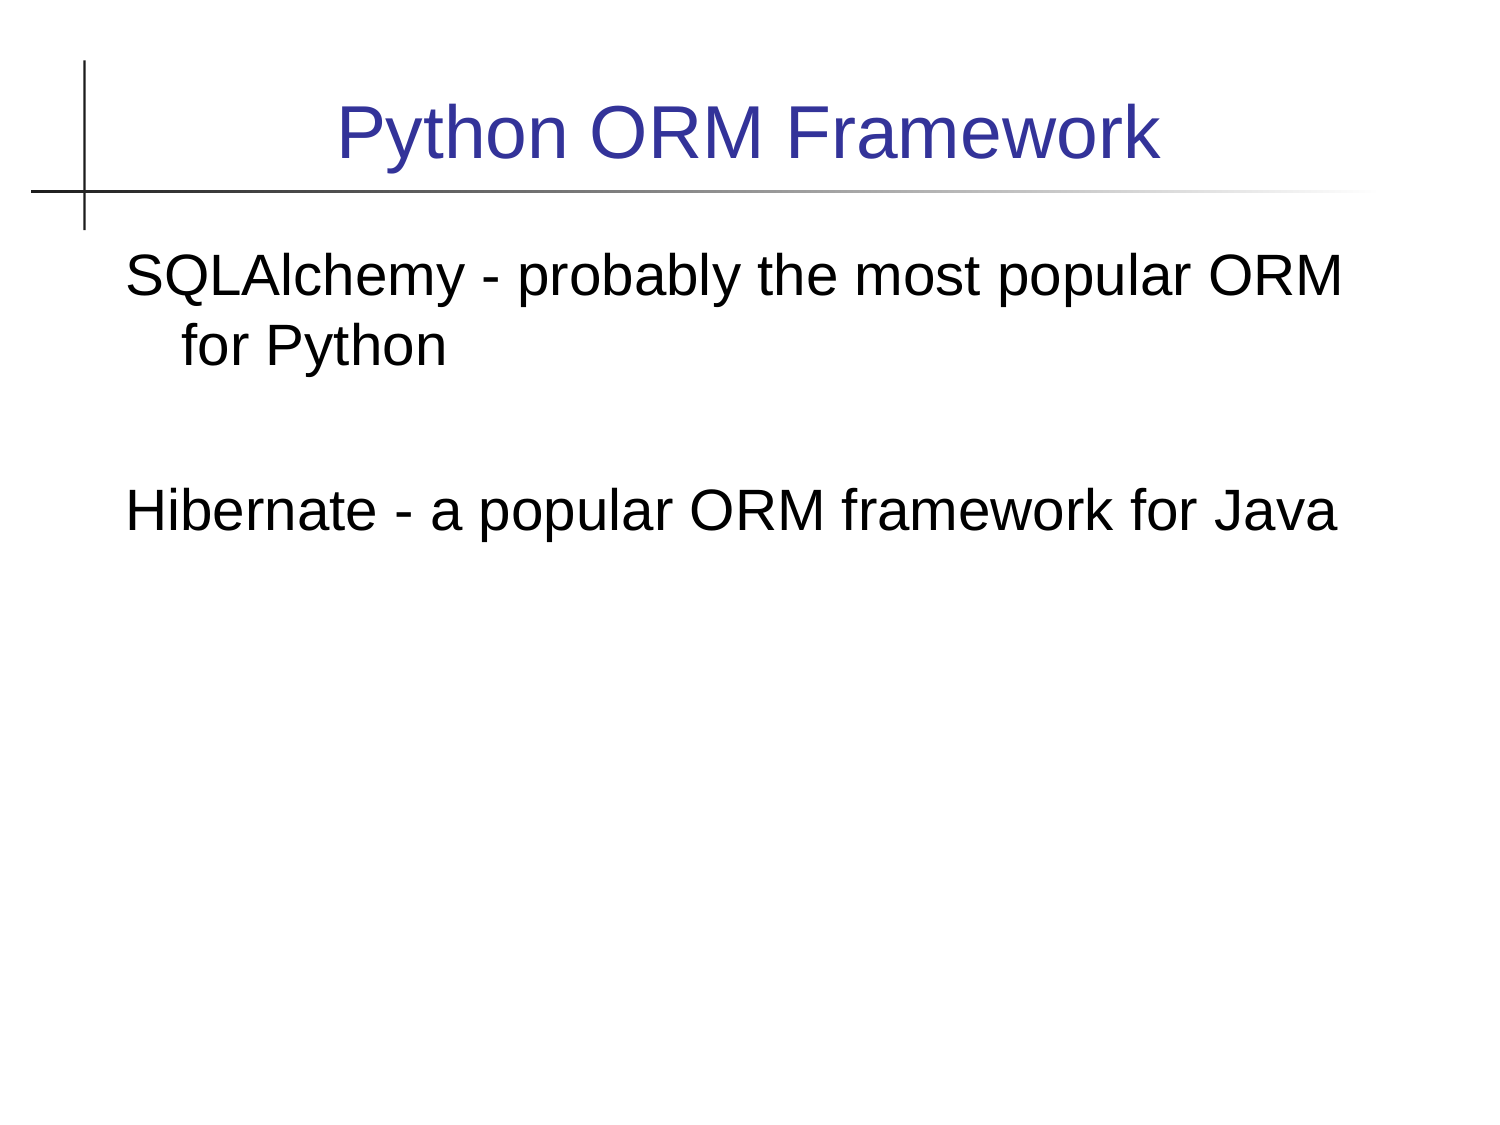

# Python ORM Framework
SQLAlchemy - probably the most popular ORM for Python
Hibernate - a popular ORM framework for Java